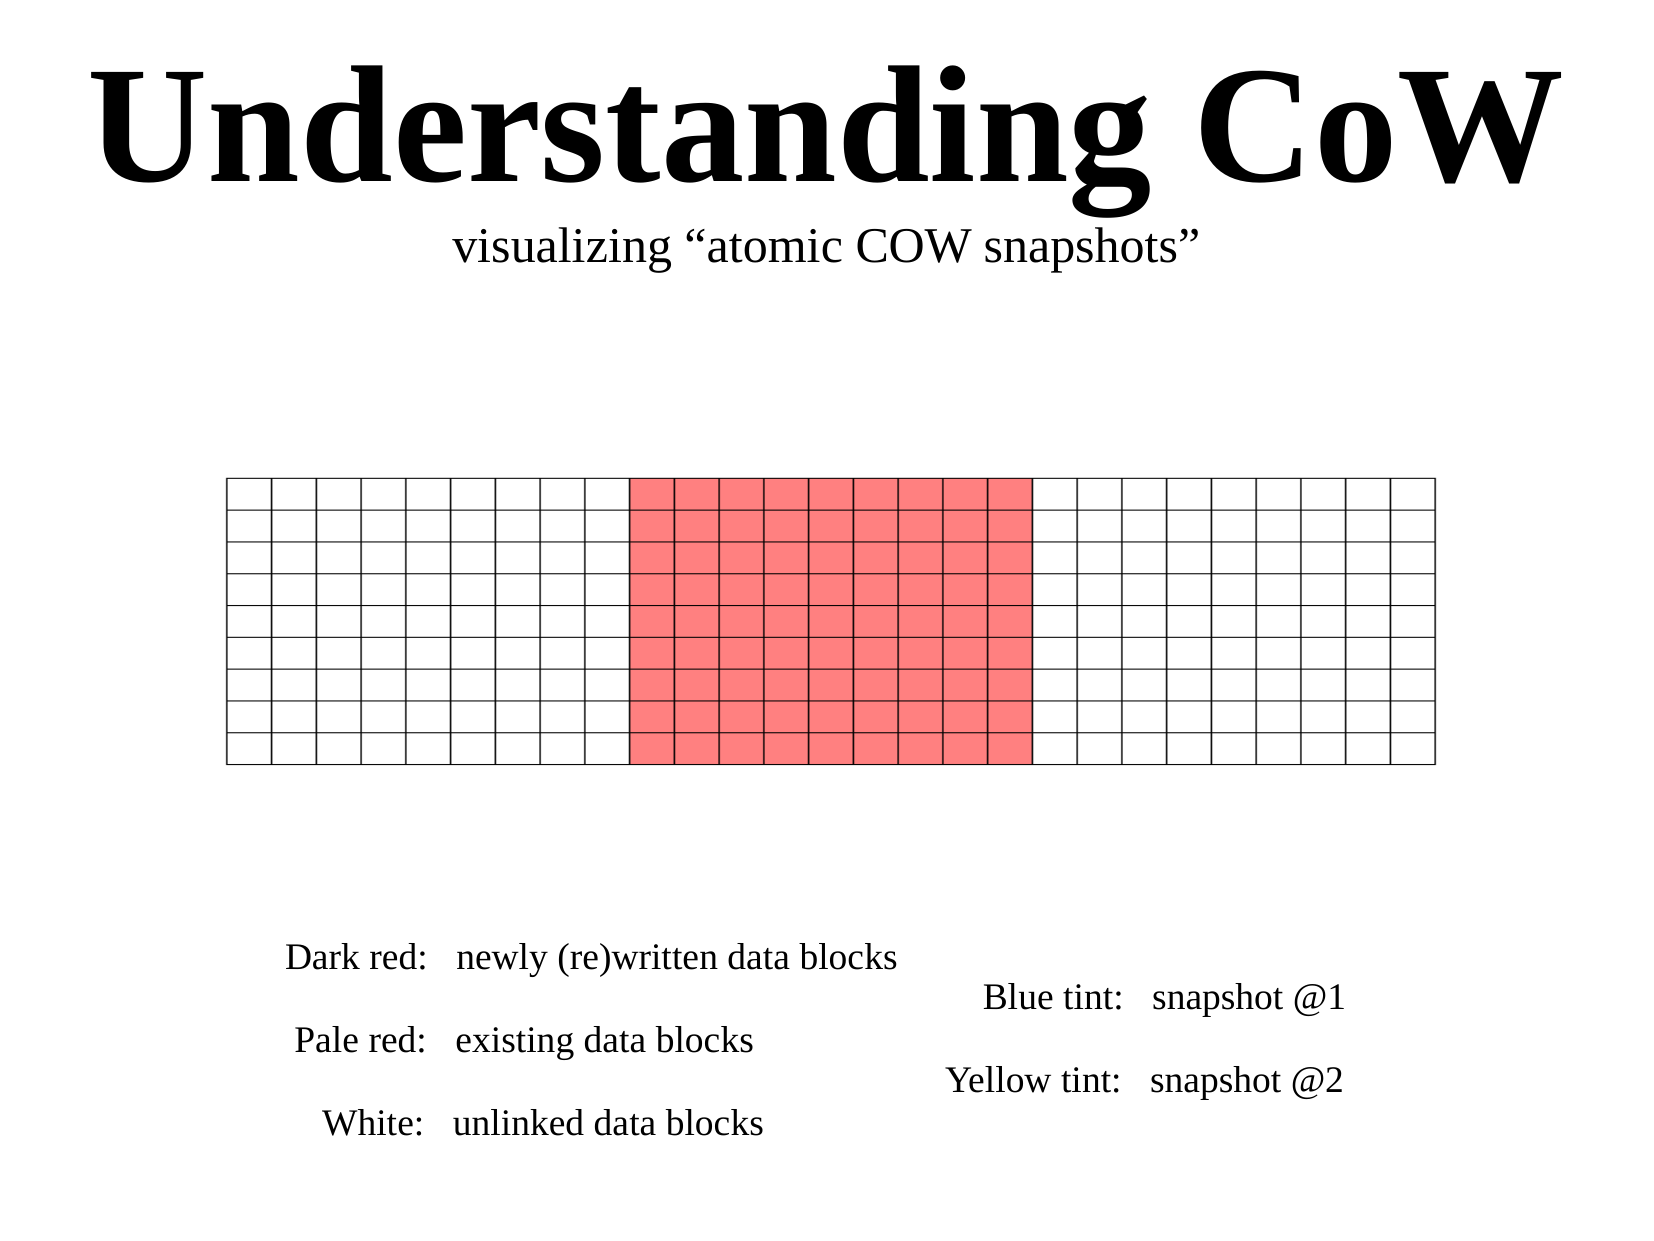

# Understanding CoW visualizing “atomic COW snapshots”
 Blue tint: snapshot @1
Yellow tint: snapshot @2
Dark red: newly (re)written data blocks
 Pale red: existing data blocks
 White: unlinked data blocks